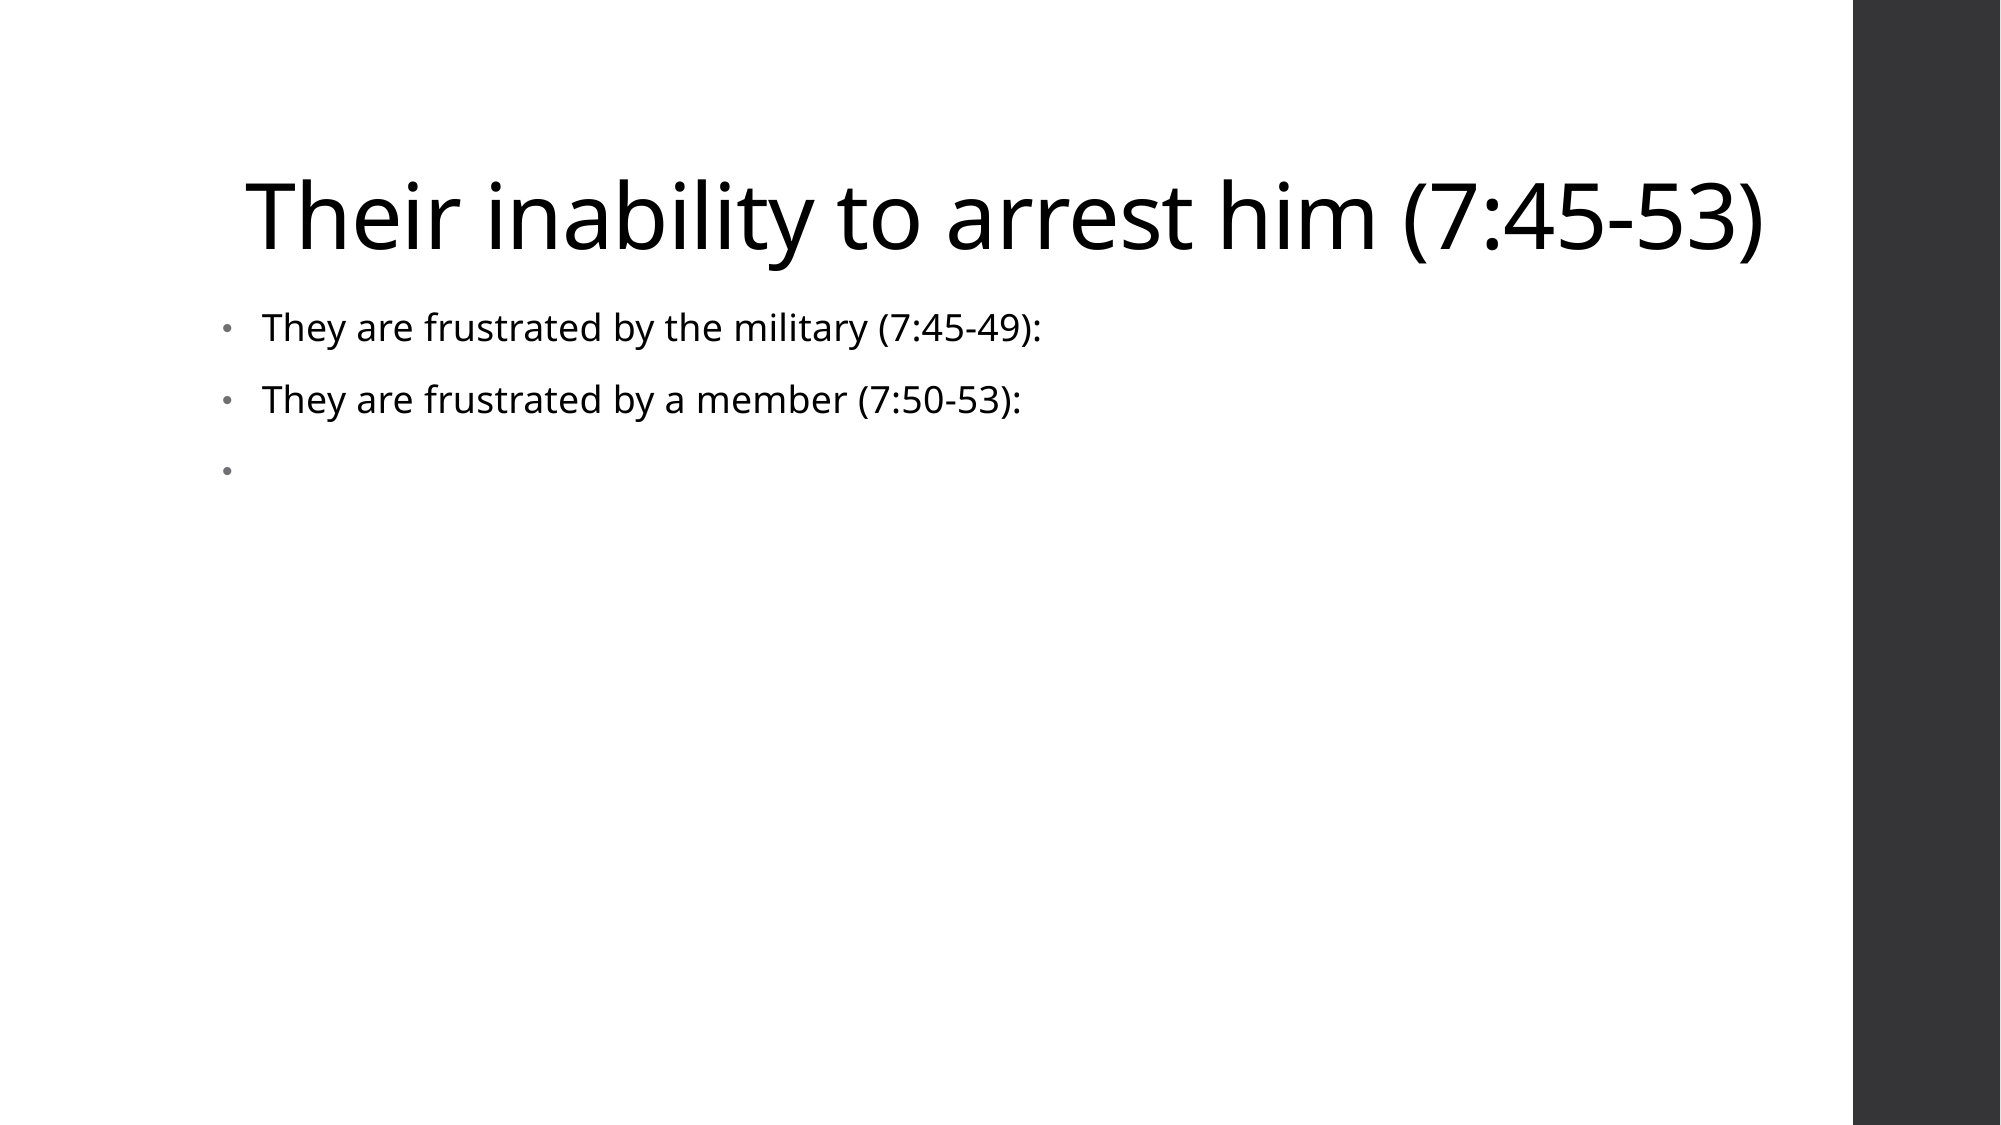

# Their inability to arrest him (7:45-53)
 They are frustrated by the military (7:45-49):
 They are frustrated by a member (7:50-53):